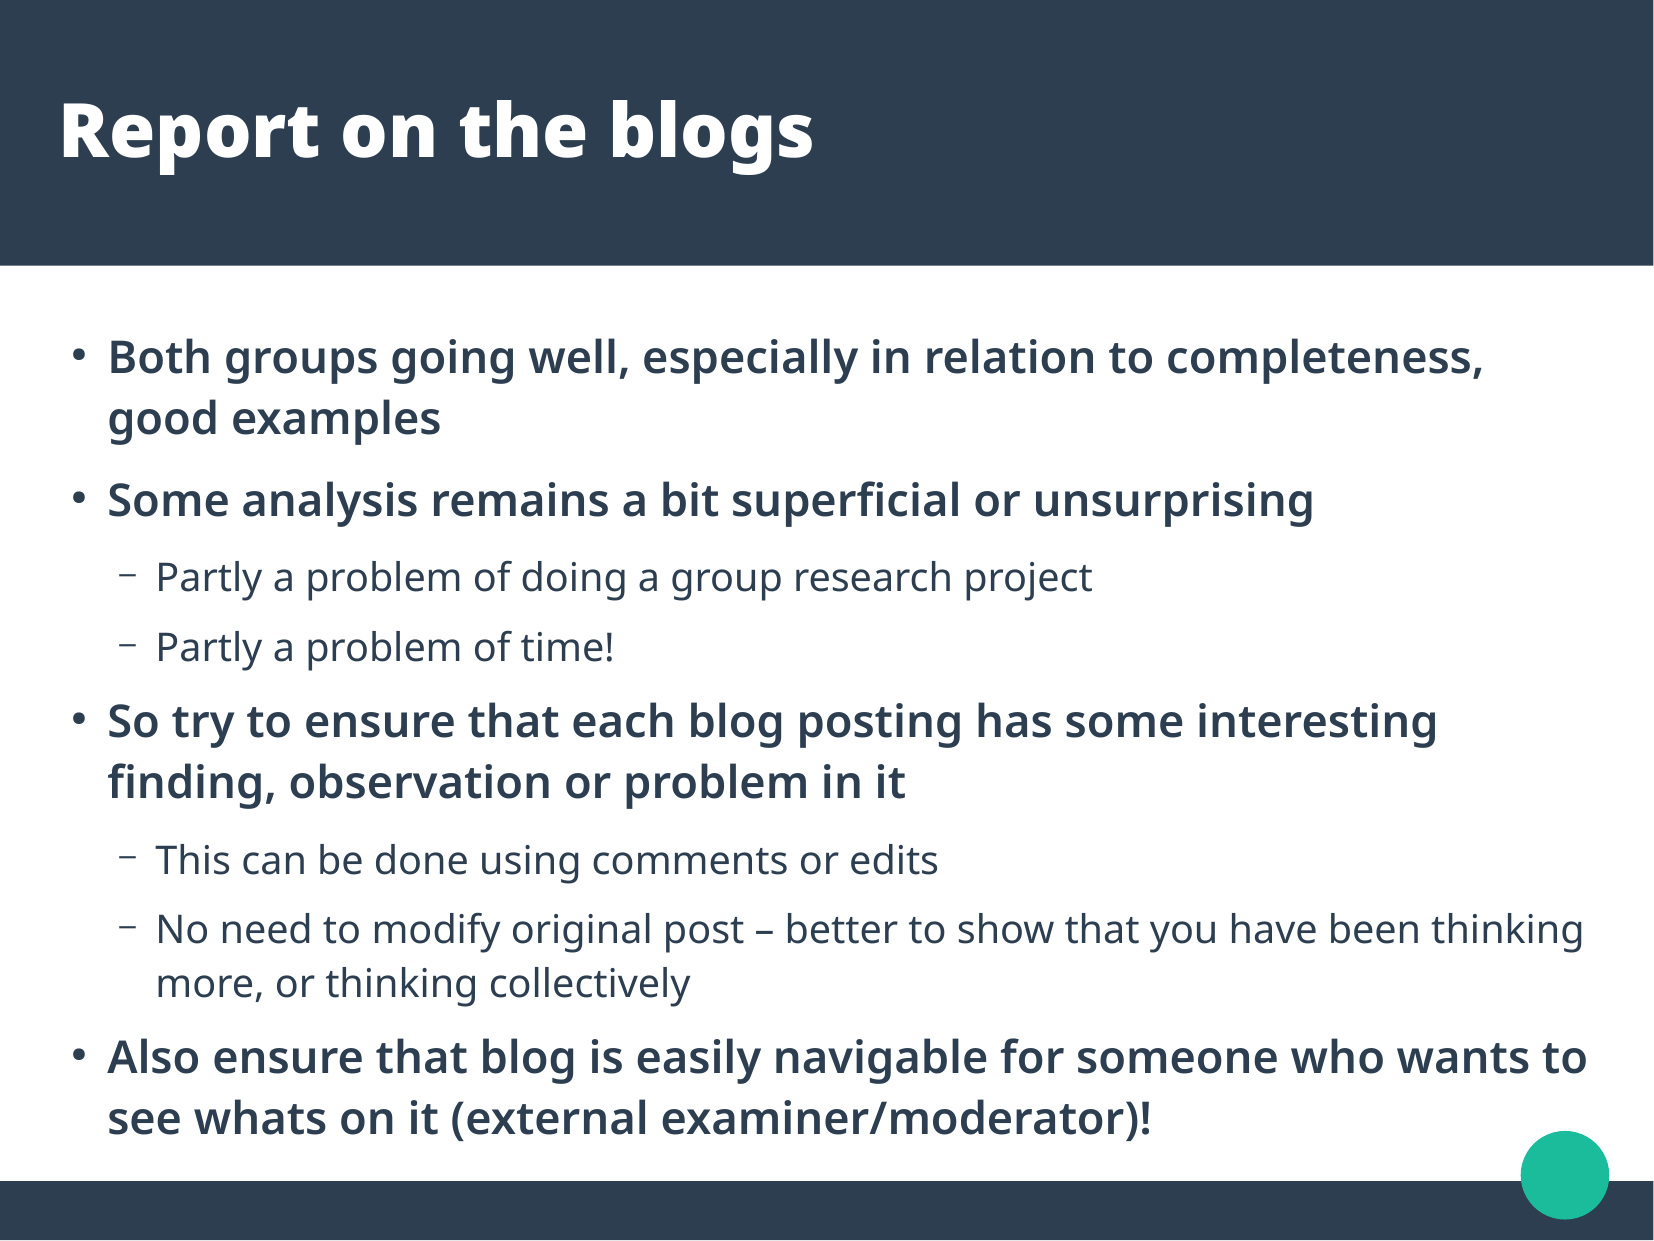

# Report on the blogs
Both groups going well, especially in relation to completeness, good examples
Some analysis remains a bit superficial or unsurprising
Partly a problem of doing a group research project
Partly a problem of time!
So try to ensure that each blog posting has some interesting finding, observation or problem in it
This can be done using comments or edits
No need to modify original post – better to show that you have been thinking more, or thinking collectively
Also ensure that blog is easily navigable for someone who wants to see whats on it (external examiner/moderator)!